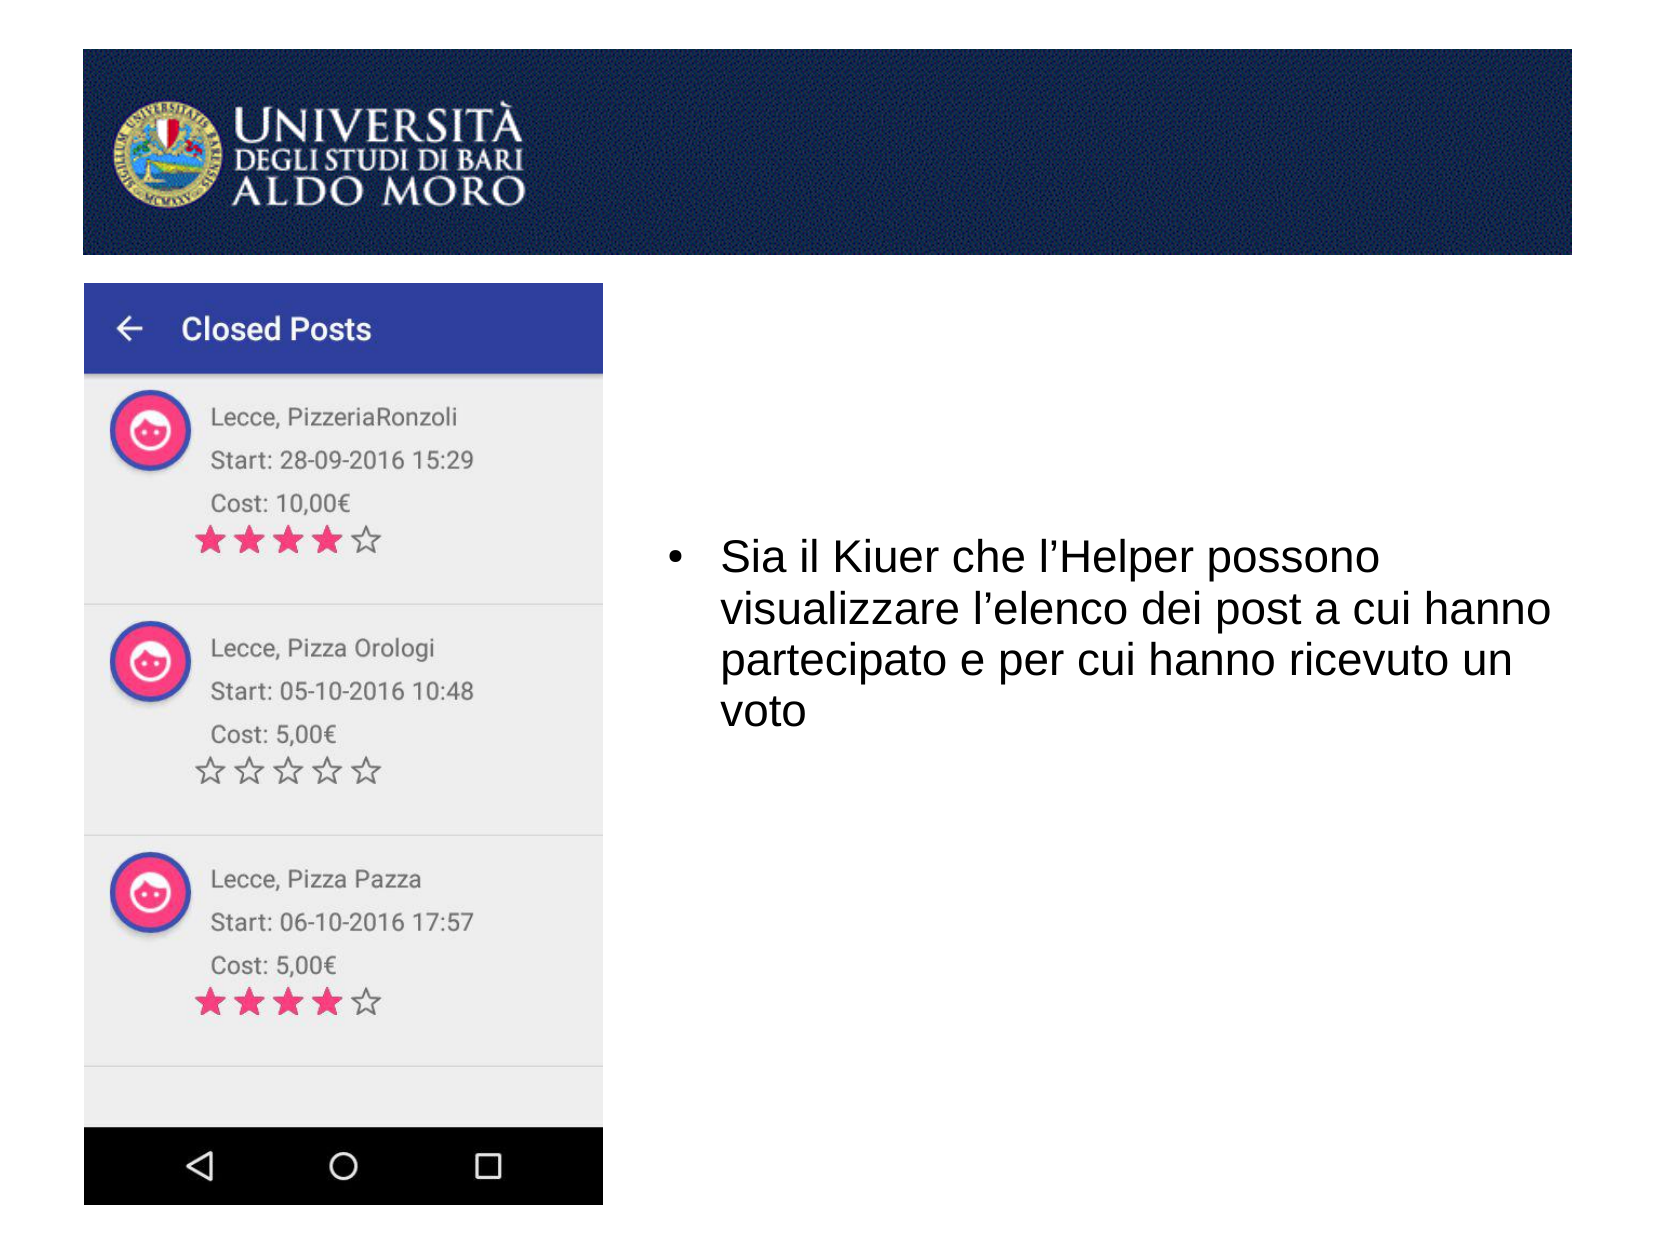

#
Sia il Kiuer che l’Helper possono visualizzare l’elenco dei post a cui hanno partecipato e per cui hanno ricevuto un voto